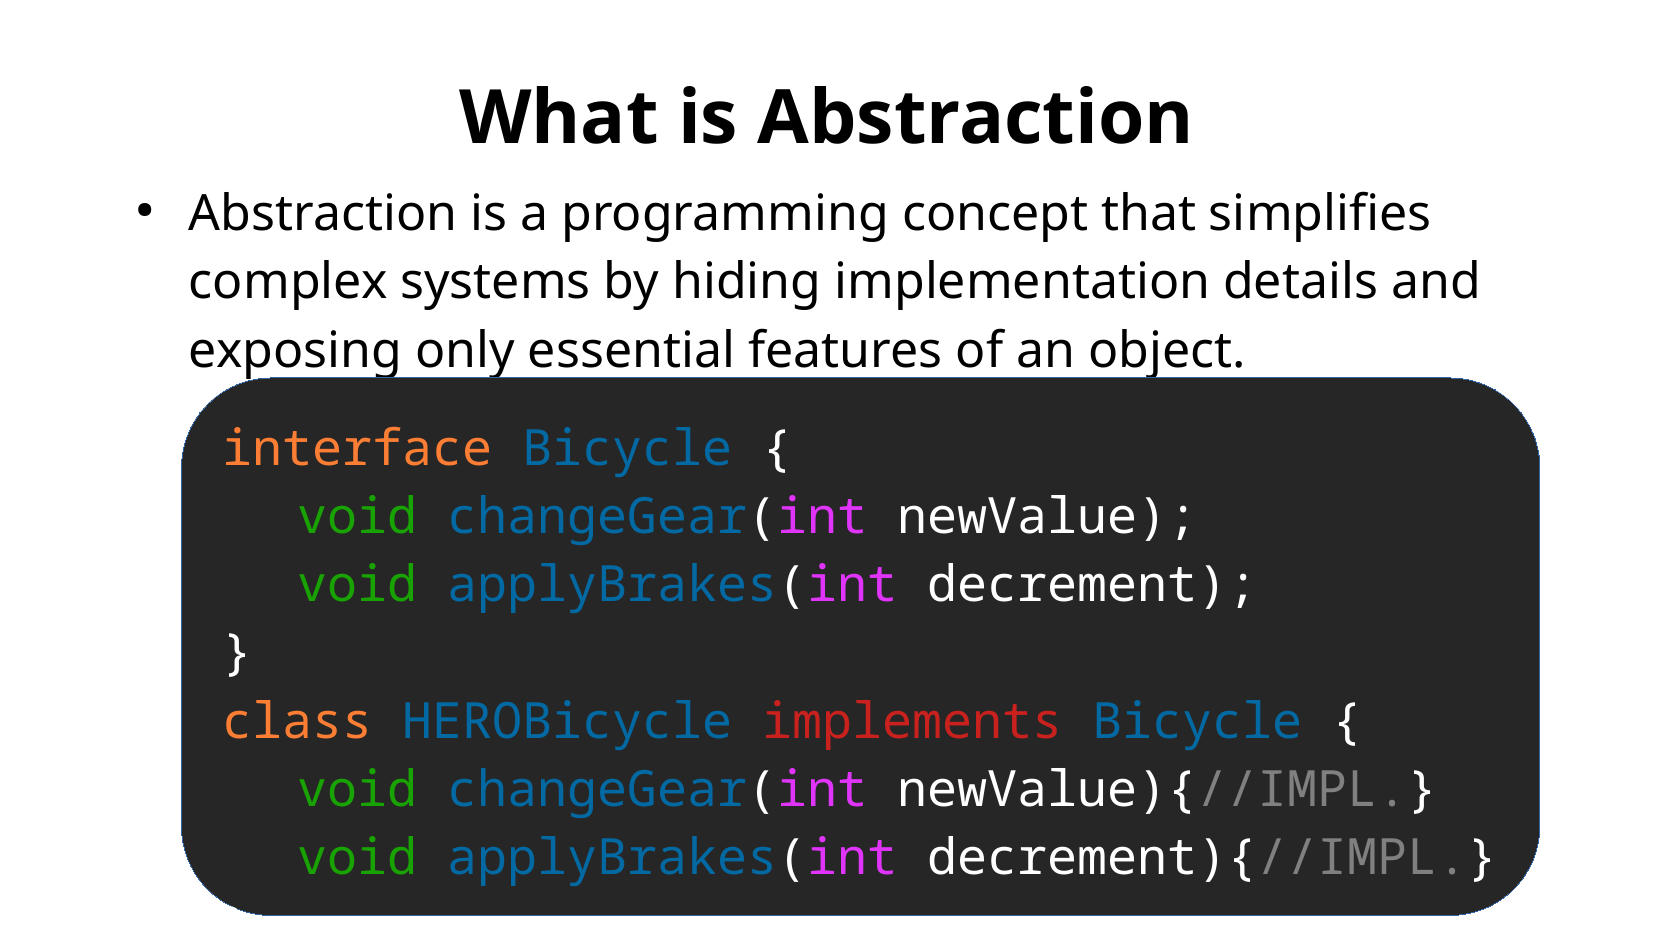

# What is Abstraction
Abstraction is a programming concept that simplifies complex systems by hiding implementation details and exposing only essential features of an object.
interface Bicycle {
	void changeGear(int newValue);
	void applyBrakes(int decrement);
}
class HEROBicycle implements Bicycle {
	void changeGear(int newValue){//IMPL.}
	void applyBrakes(int decrement){//IMPL.}
}